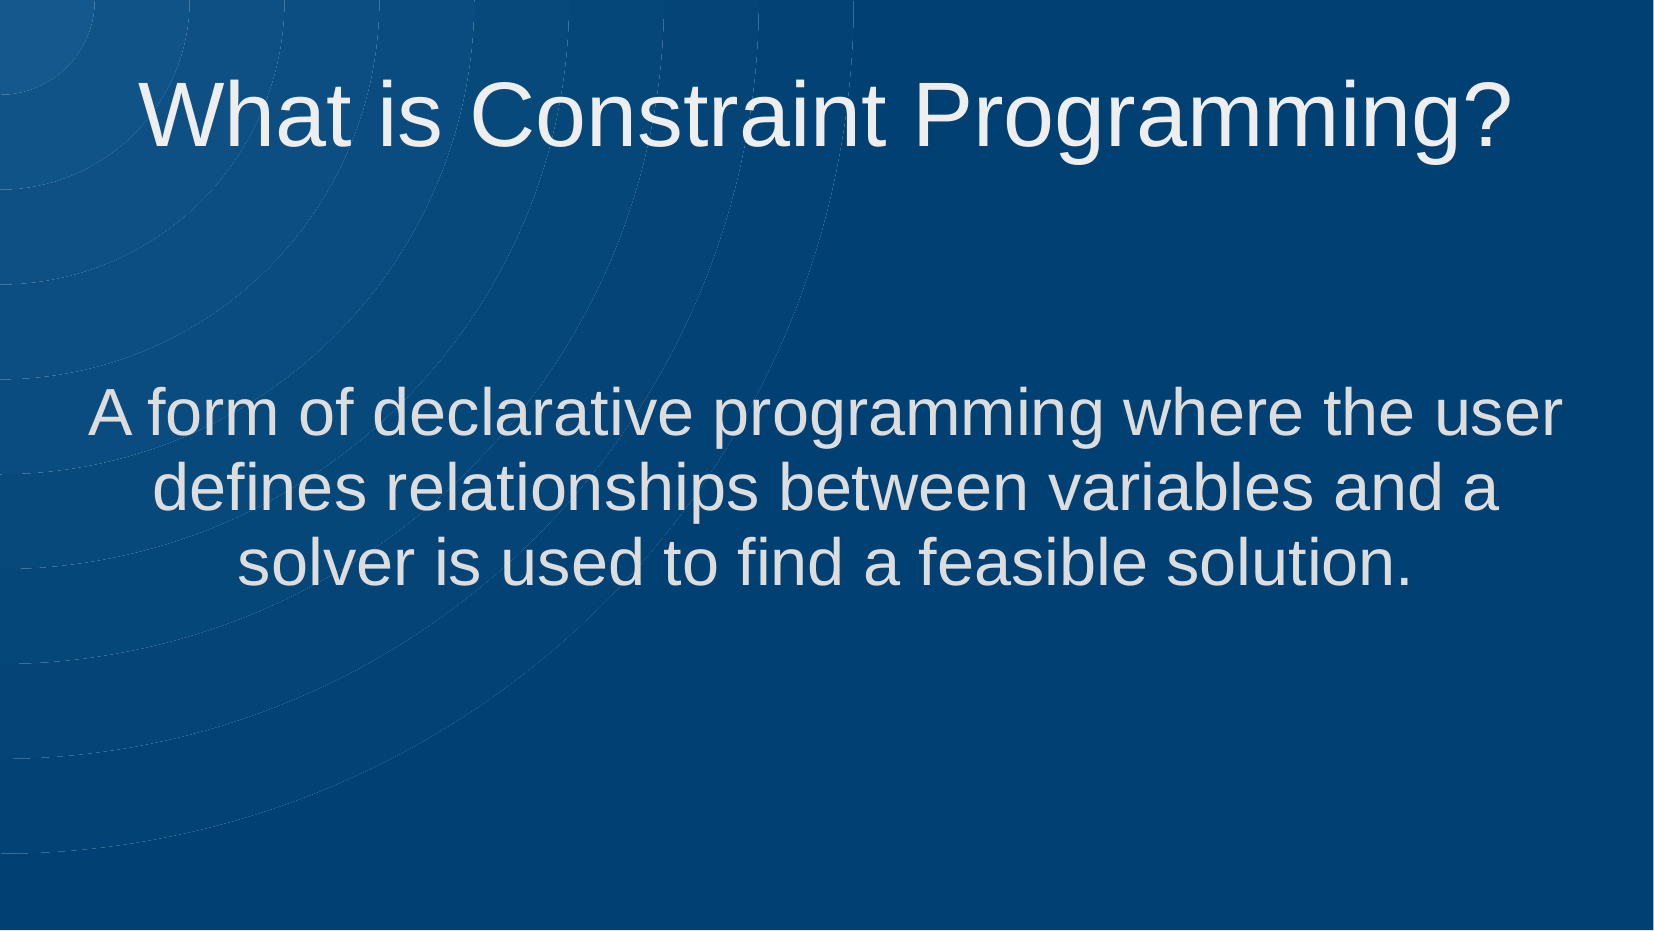

# What is Constraint Programming?
A form of declarative programming where the user defines relationships between variables and a solver is used to find a feasible solution.